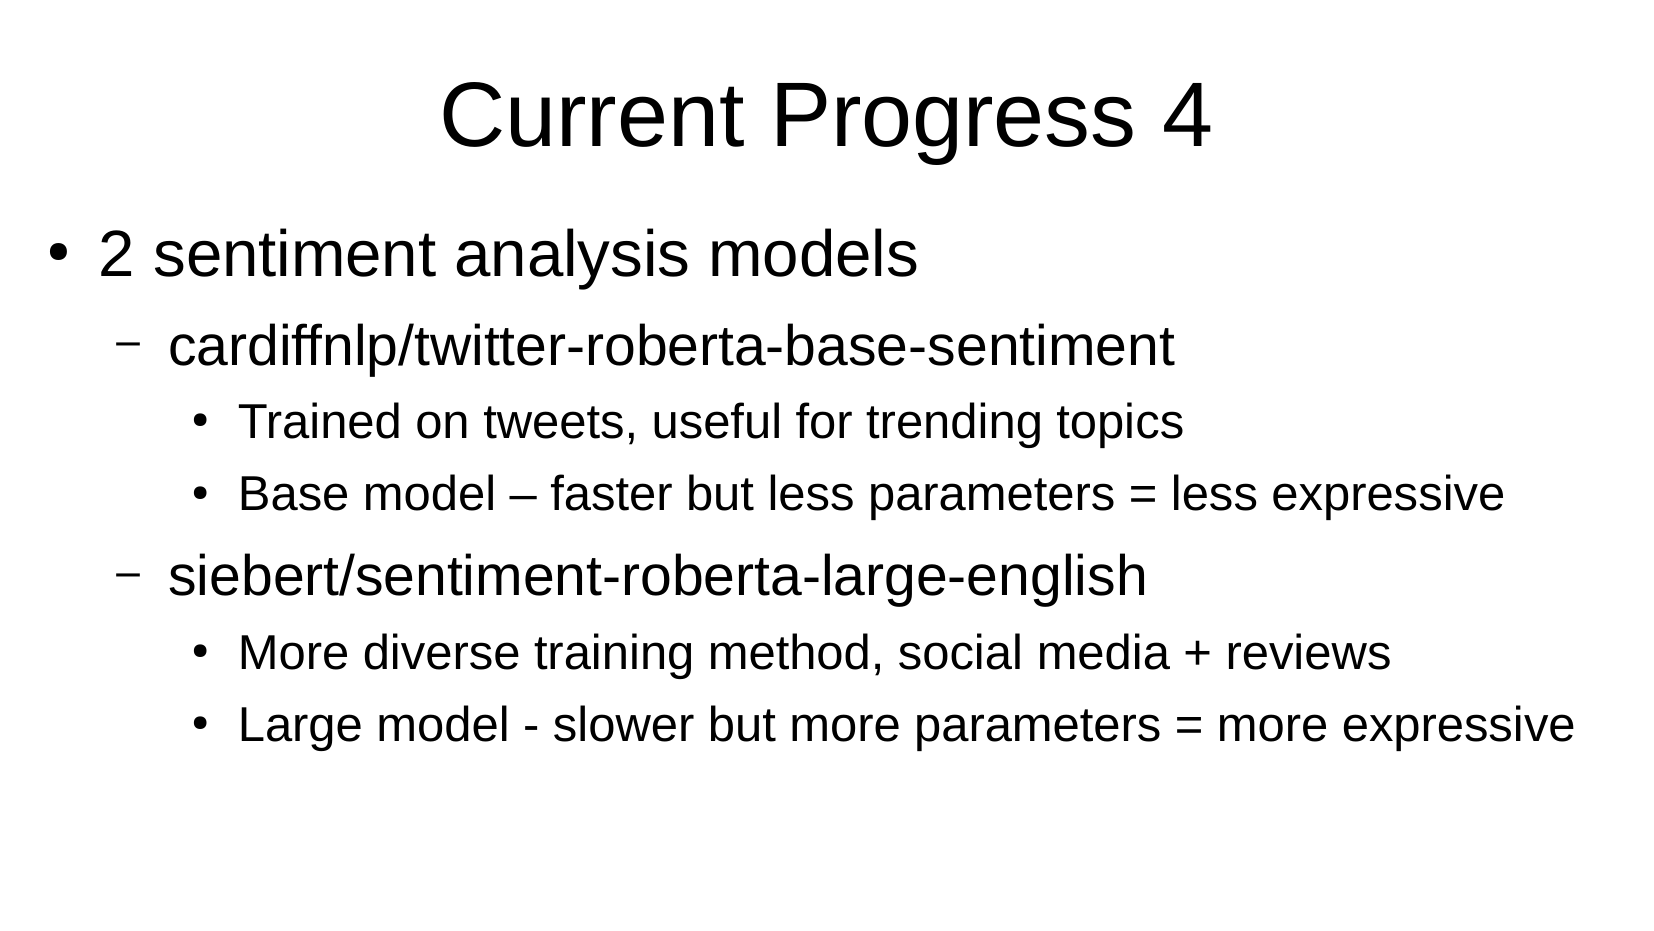

# Current Progress 4
2 sentiment analysis models
cardiffnlp/twitter-roberta-base-sentiment
Trained on tweets, useful for trending topics
Base model – faster but less parameters = less expressive
siebert/sentiment-roberta-large-english
More diverse training method, social media + reviews
Large model - slower but more parameters = more expressive